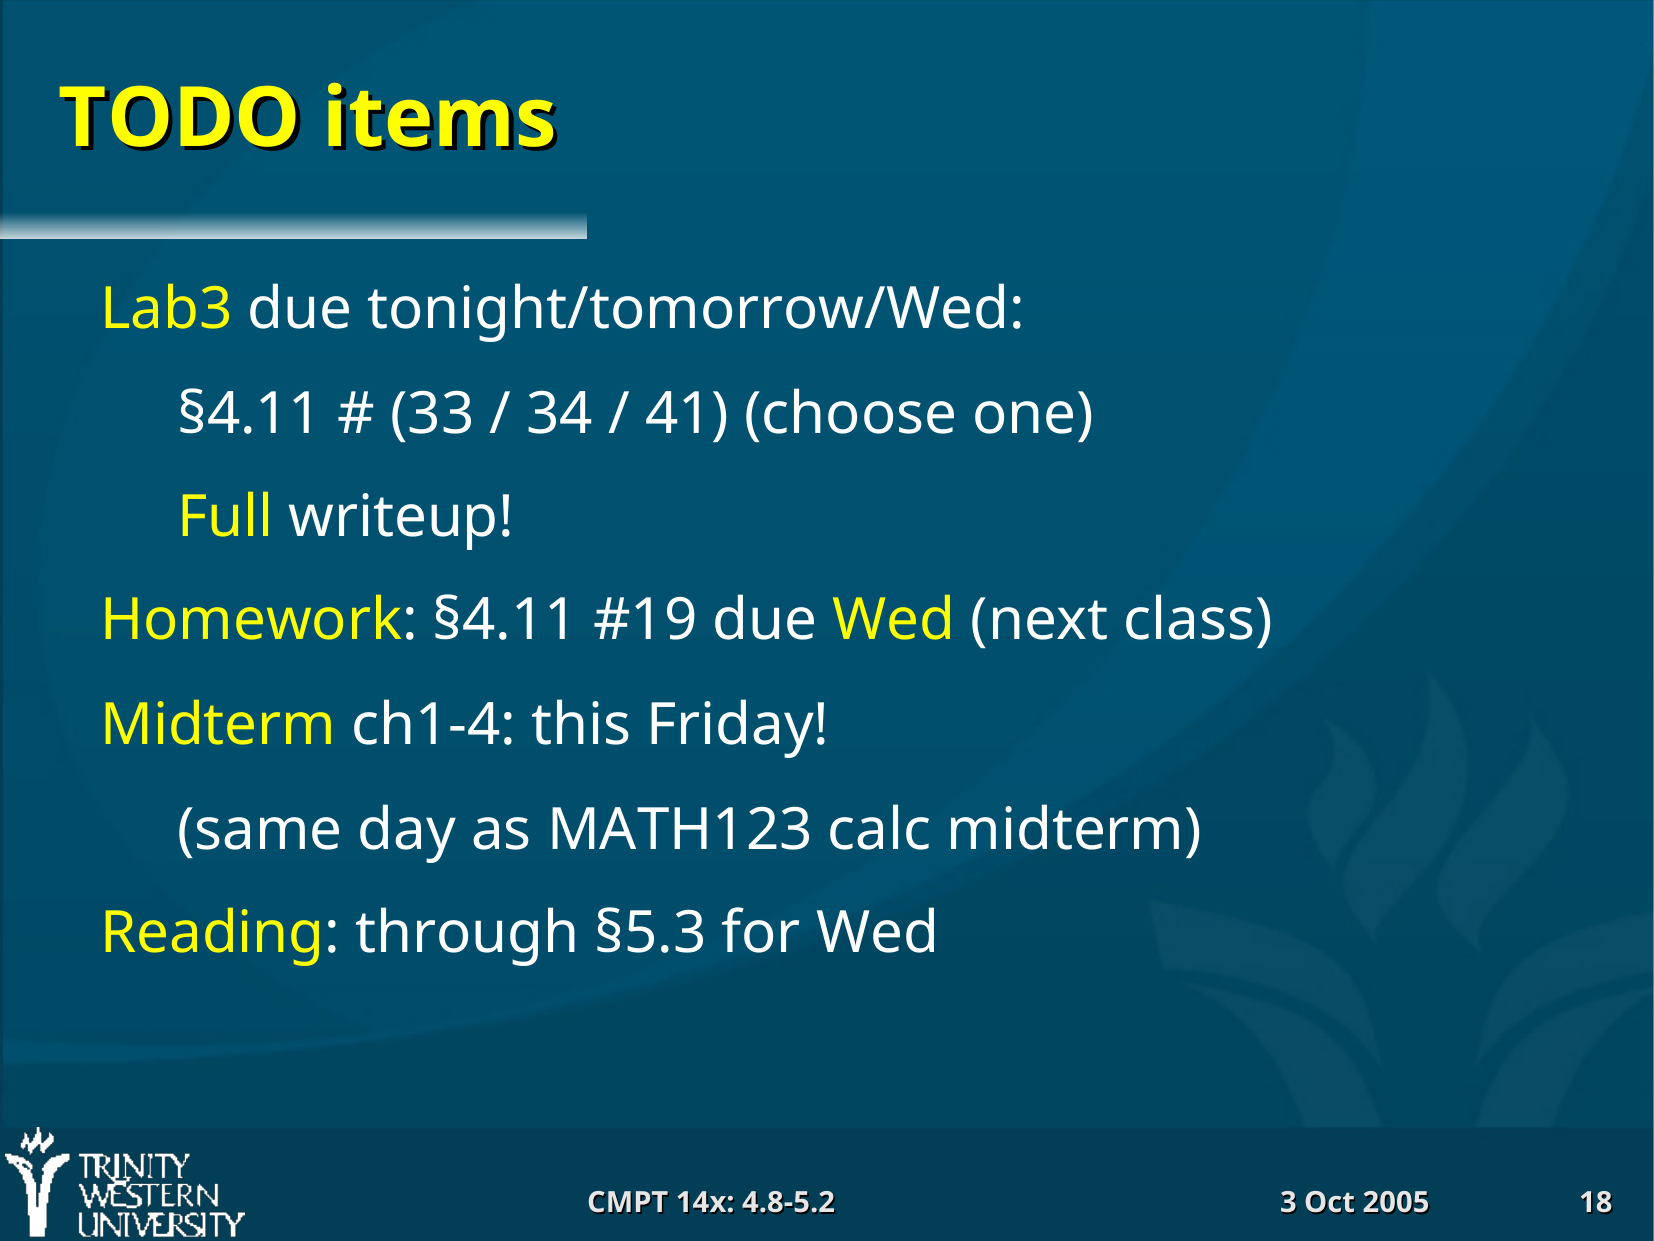

# TODO items
Lab3 due tonight/tomorrow/Wed:
§4.11 # (33 / 34 / 41) (choose one)
Full writeup!
Homework: §4.11 #19 due Wed (next class)
Midterm ch1-4: this Friday!
(same day as MATH123 calc midterm)
Reading: through §5.3 for Wed
CMPT 14x: 4.8-5.2
3 Oct 2005
18